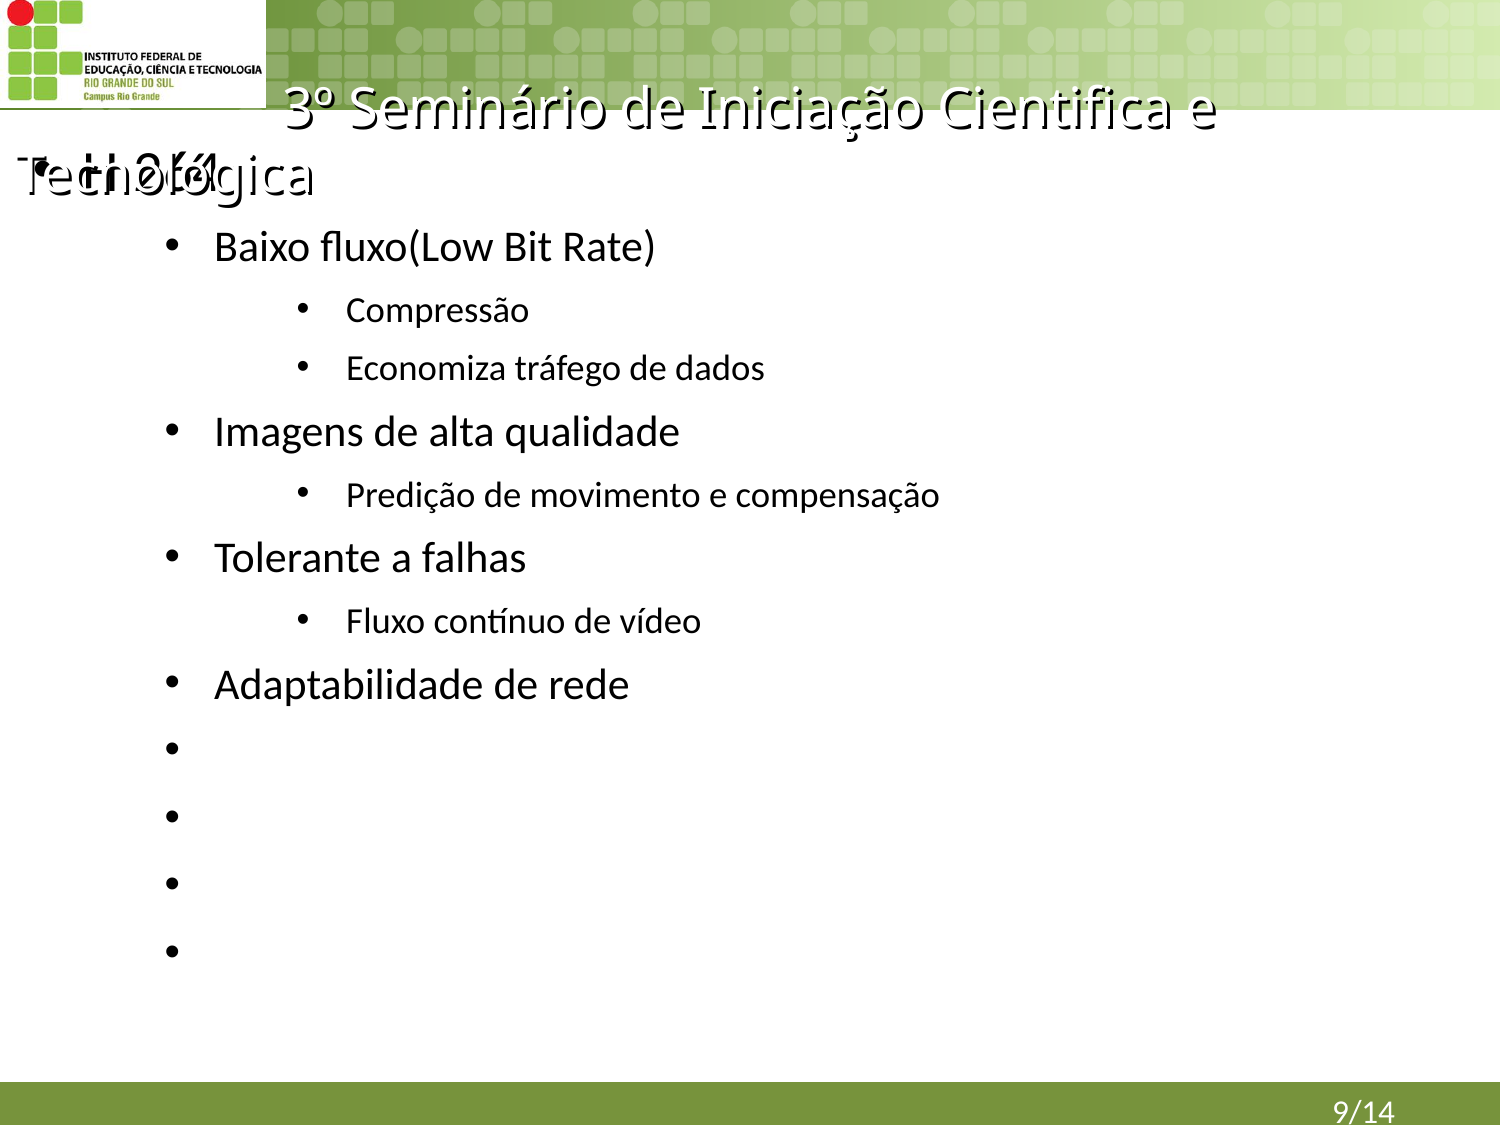

3º Seminário de Iniciação Cientifica e Tecnológica
# H.264
Baixo fluxo(Low Bit Rate)
Compressão
Economiza tráfego de dados
Imagens de alta qualidade
Predição de movimento e compensação
Tolerante a falhas
Fluxo contínuo de vídeo
Adaptabilidade de rede
Streaming de vídeo para uma Plataforma Experimental em Robótica Subaquática